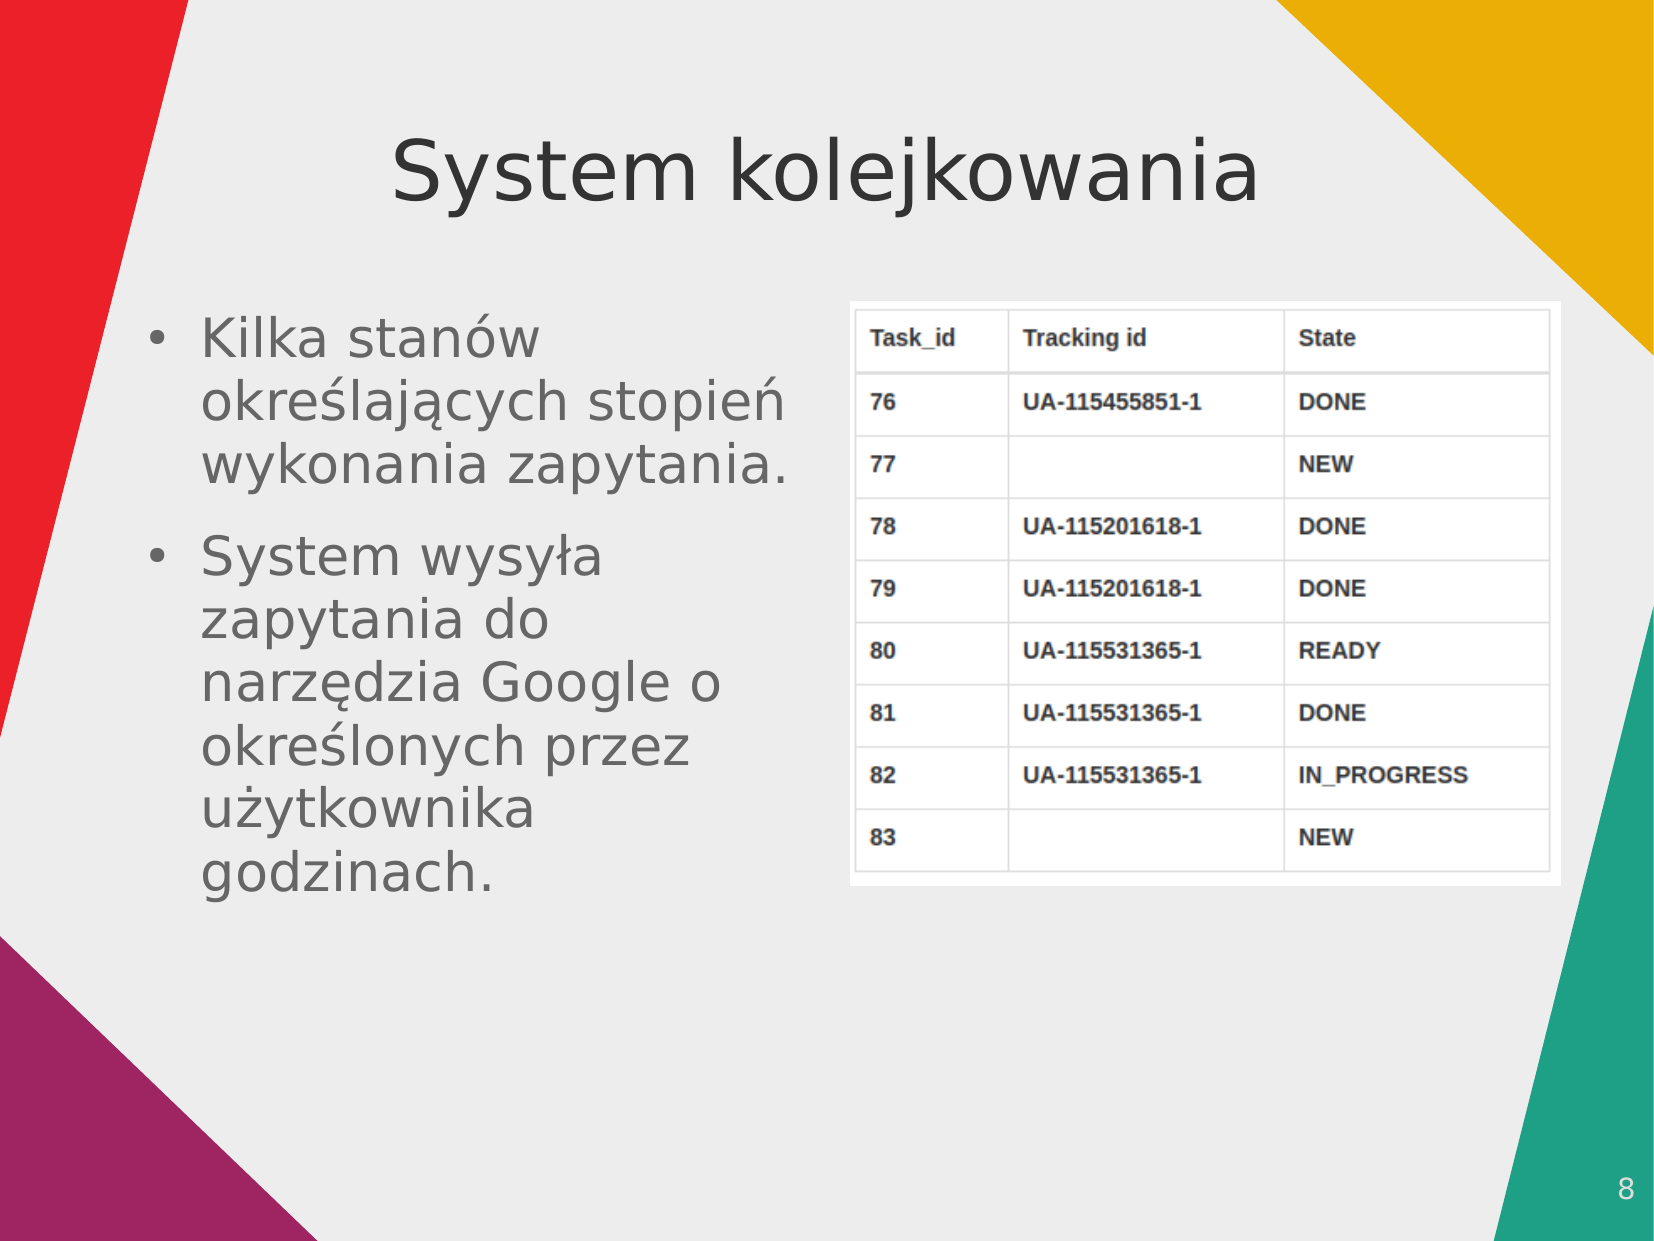

# System kolejkowania
Kilka stanów określających stopień wykonania zapytania.
System wysyła zapytania do narzędzia Google o określonych przez użytkownika godzinach.
8